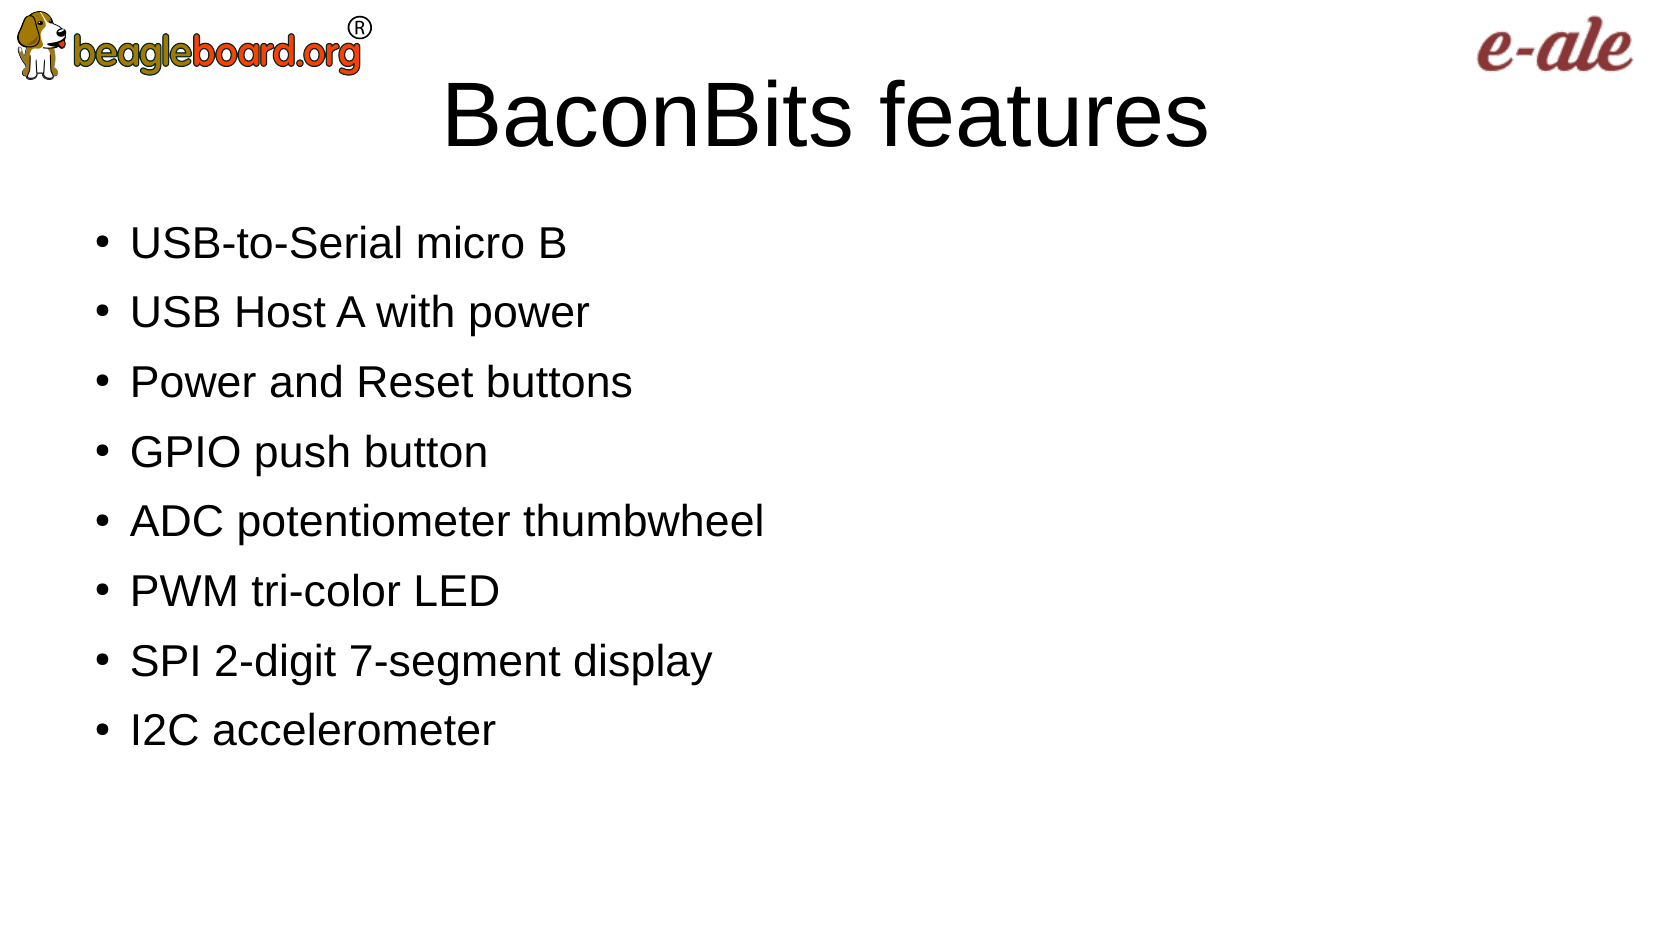

# BaconBits features
USB-to-Serial micro B
USB Host A with power
Power and Reset buttons
GPIO push button
ADC potentiometer thumbwheel
PWM tri-color LED
SPI 2-digit 7-segment display
I2C accelerometer